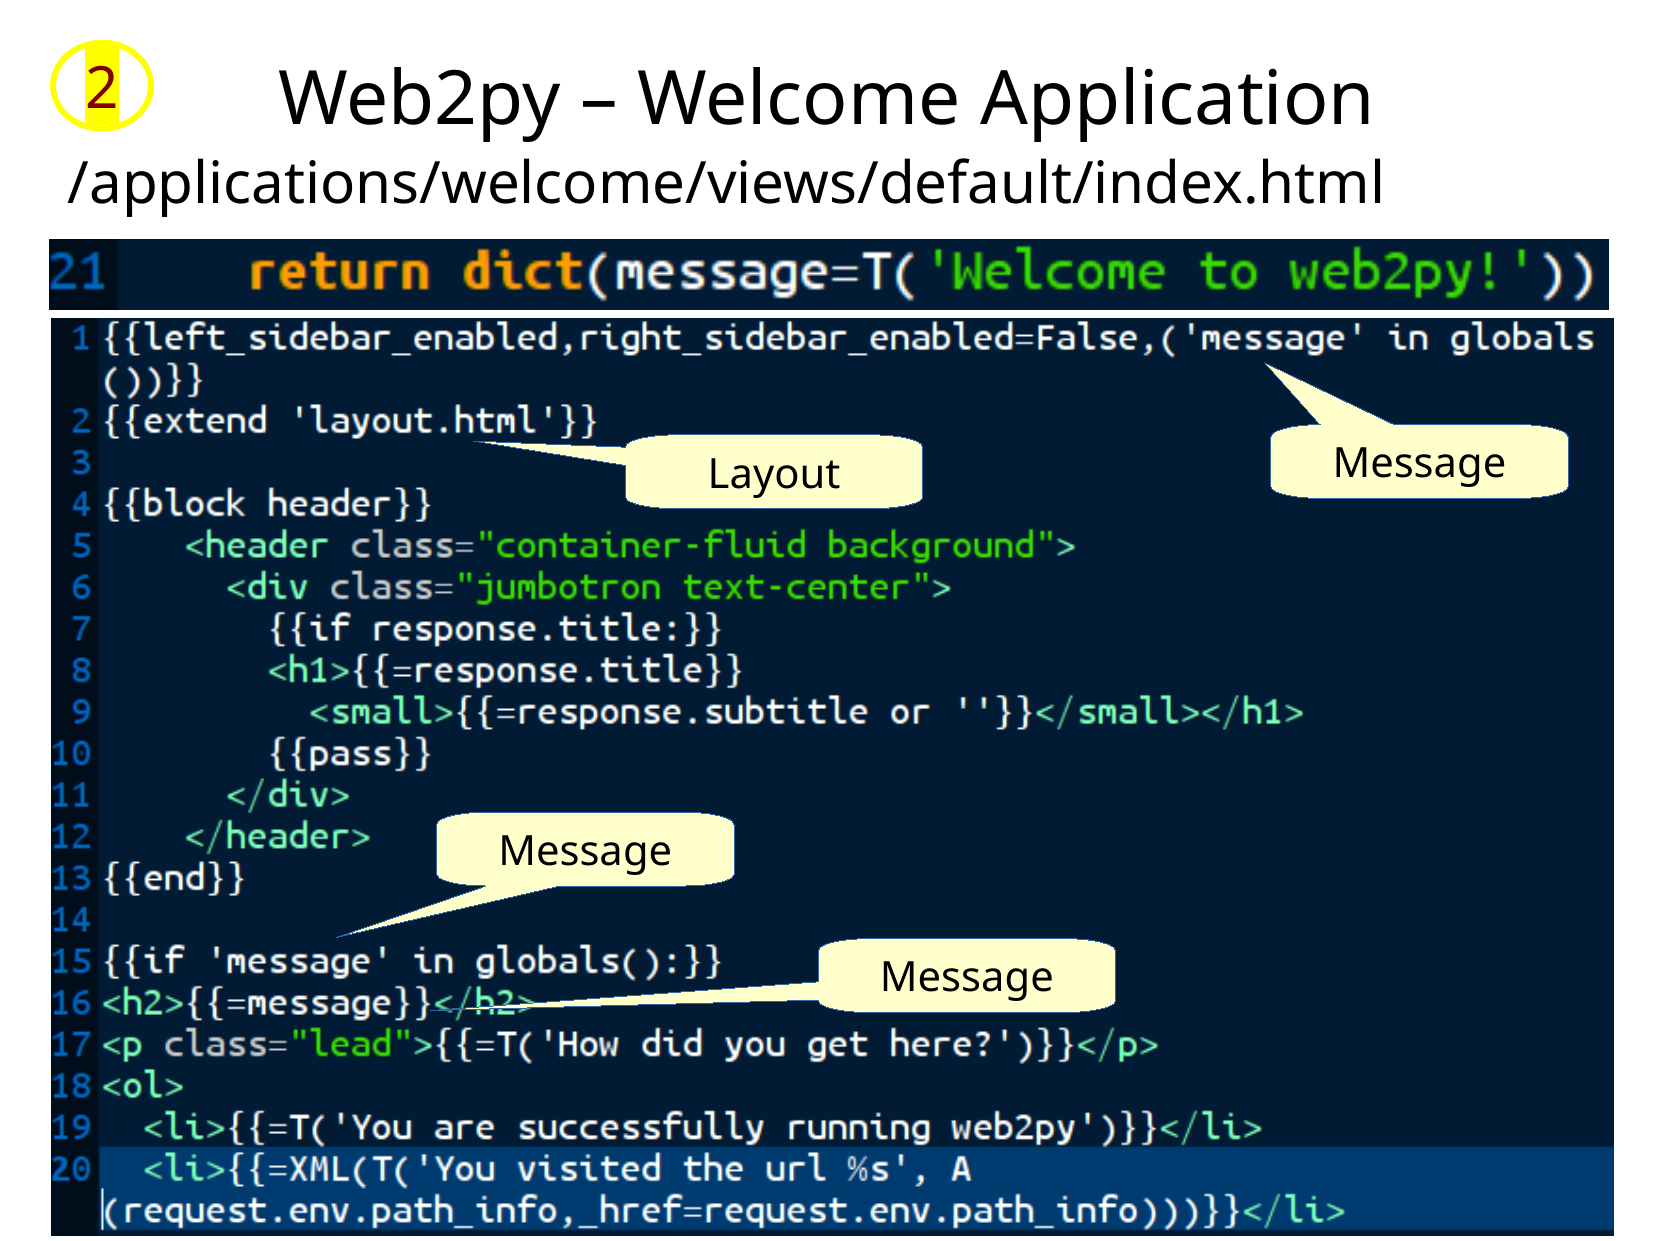

2
# Web2py – Welcome Application
/applications/welcome/views/default/index.html
Message
Layout
Message
Message